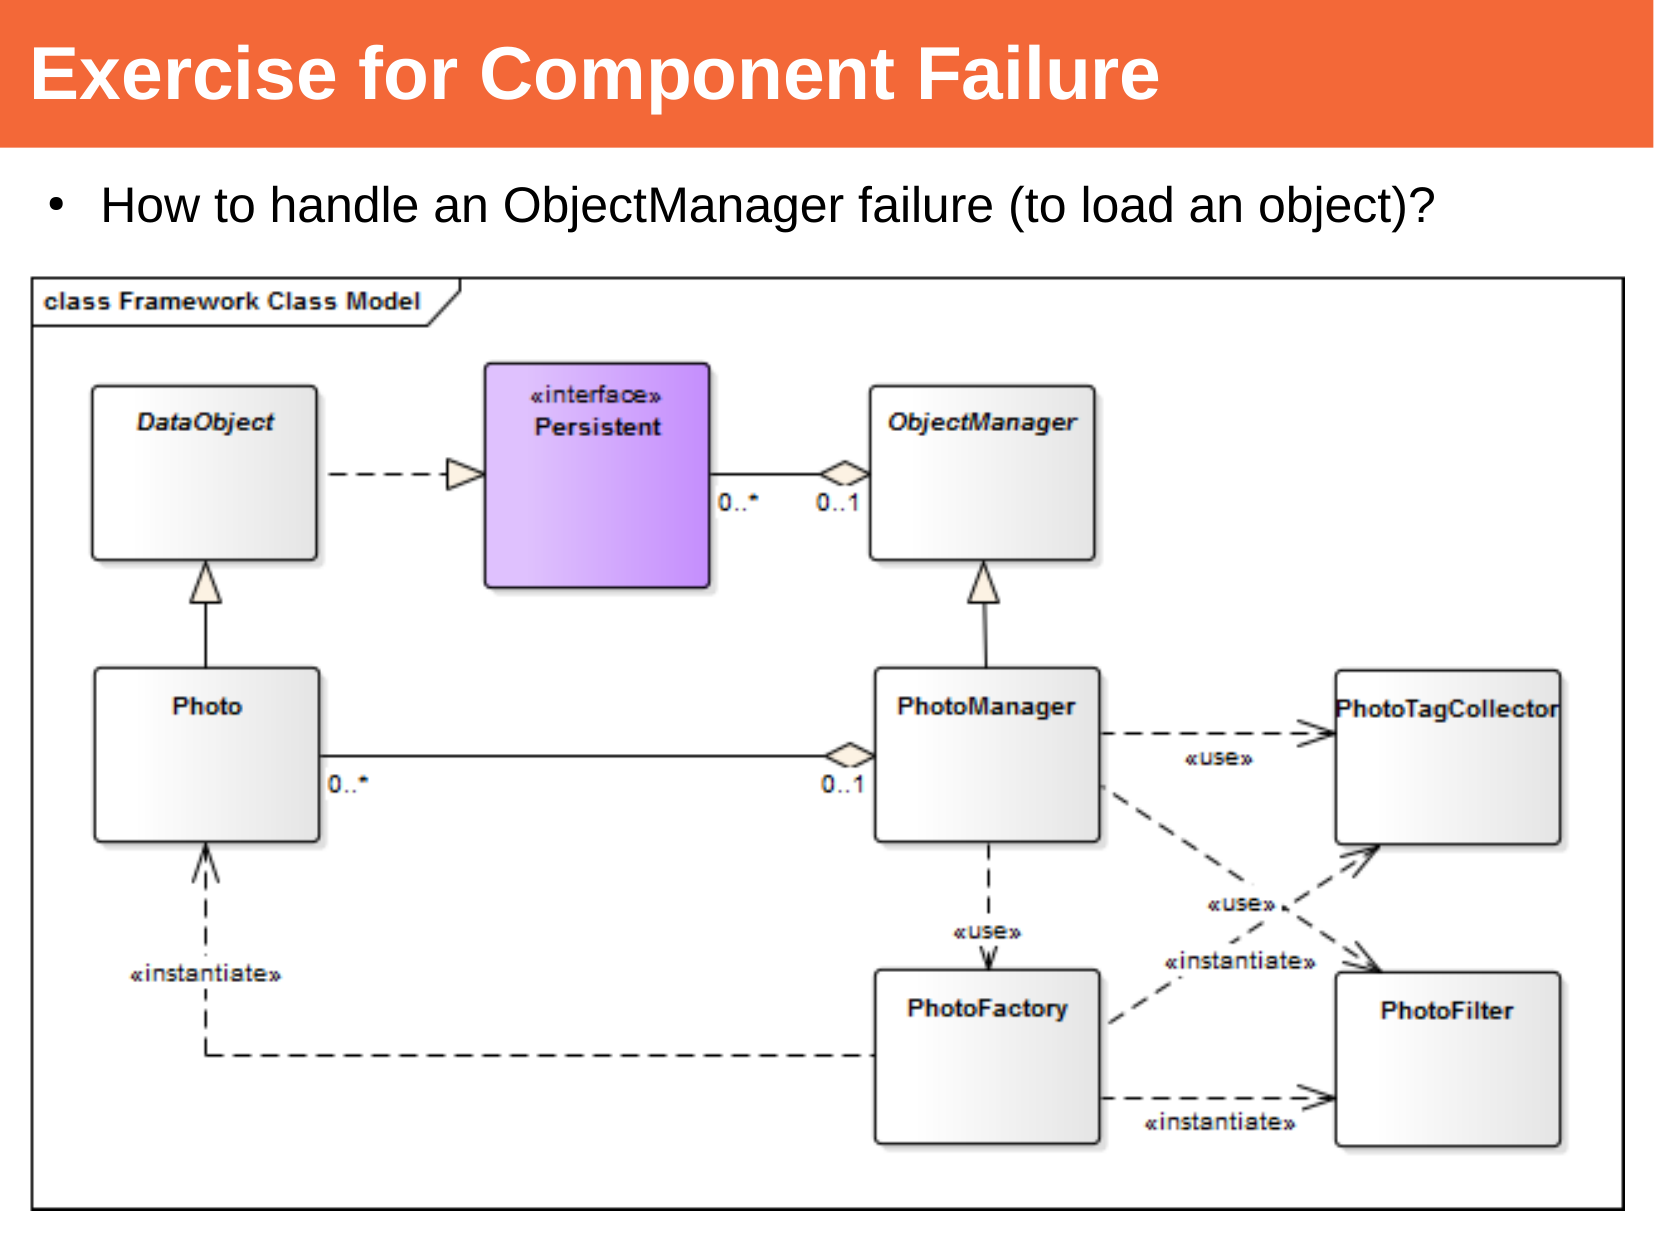

# Exercise for Component Failure
How to handle an ObjectManager failure (to load an object)?
Advanced Design and Programming
36
© 2018 Dirk Riehle - All Rights Reserved